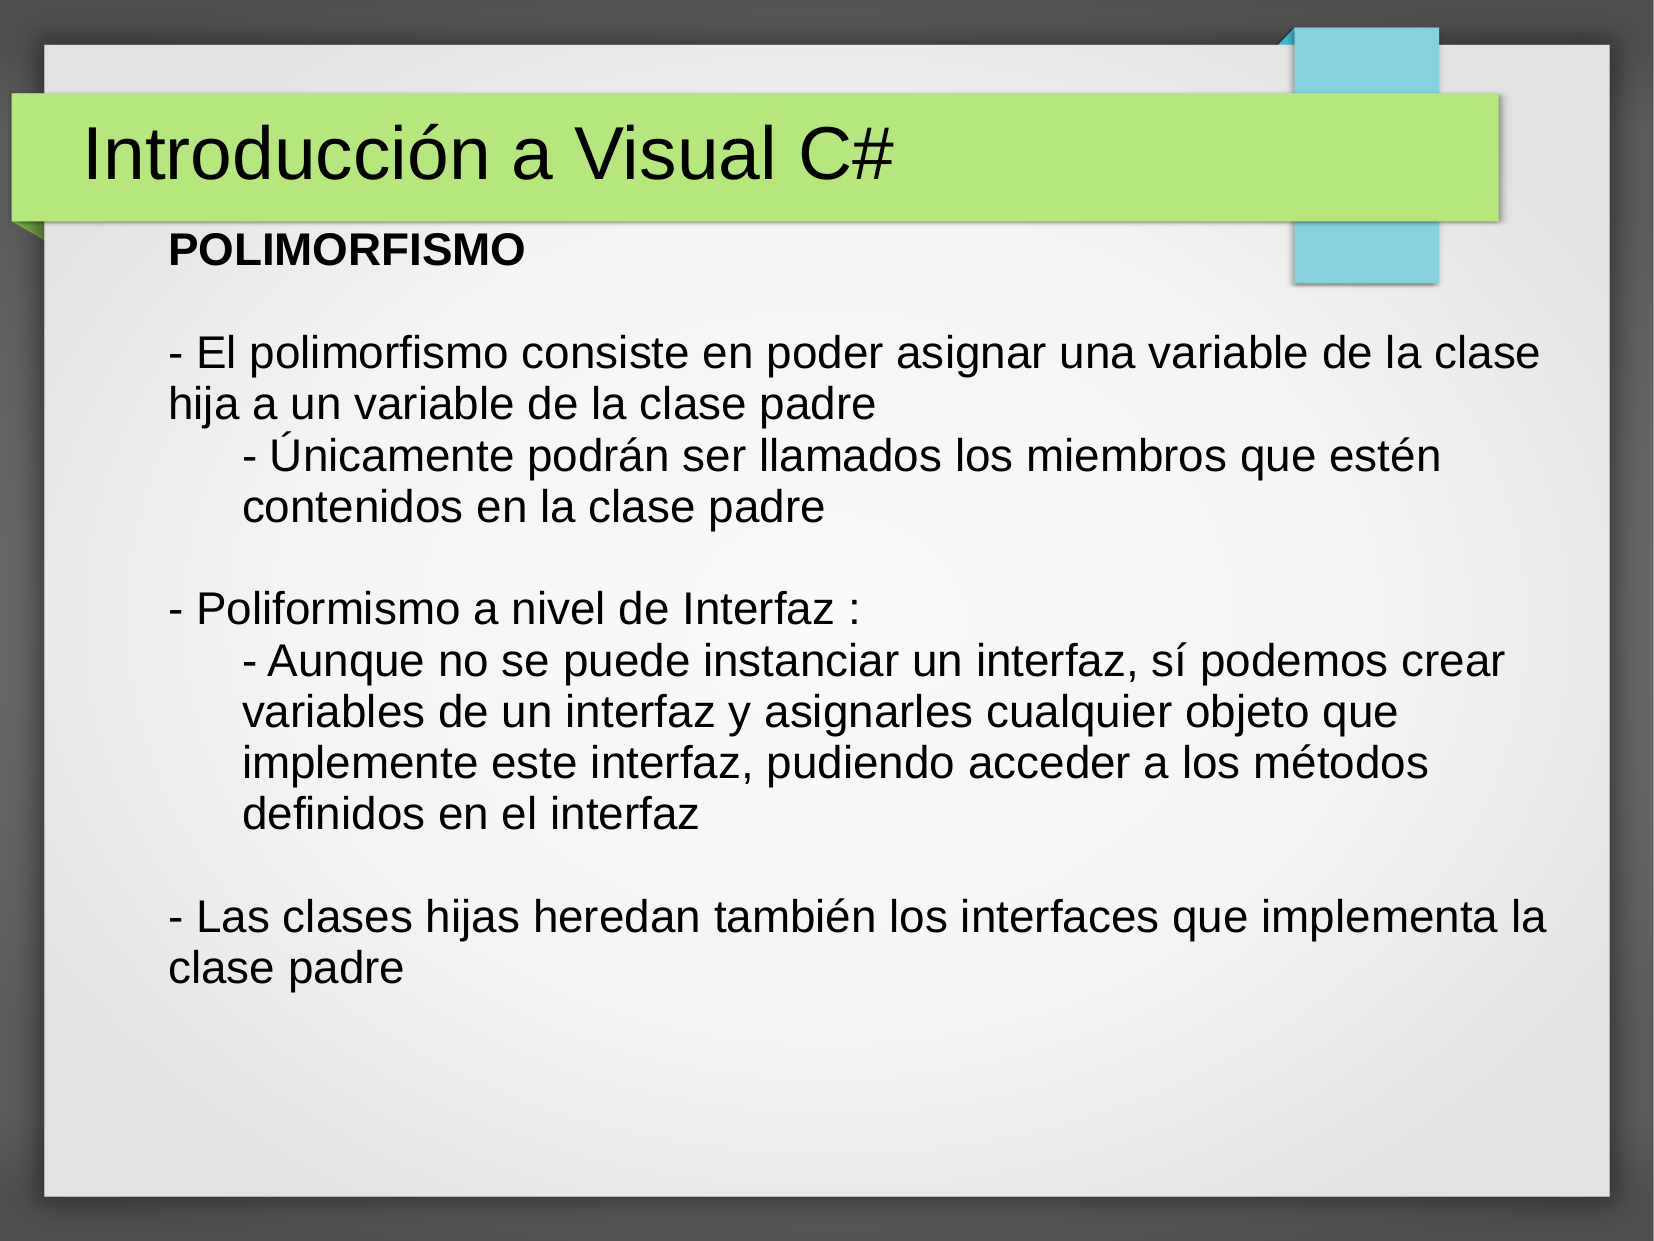

# Introducción a Visual C#
	POLIMORFISMO
	- El polimorfismo consiste en poder asignar una variable de la clase 	hija a un variable de la clase padre
		- Únicamente podrán ser llamados los miembros que estén 			contenidos en la clase padre
	- Poliformismo a nivel de Interfaz :
		- Aunque no se puede instanciar un interfaz, sí podemos crear 		variables de un interfaz y asignarles cualquier objeto que 				implemente este interfaz, pudiendo acceder a los métodos 			definidos en el interfaz
	- Las clases hijas heredan también los interfaces que implementa la 	clase padre